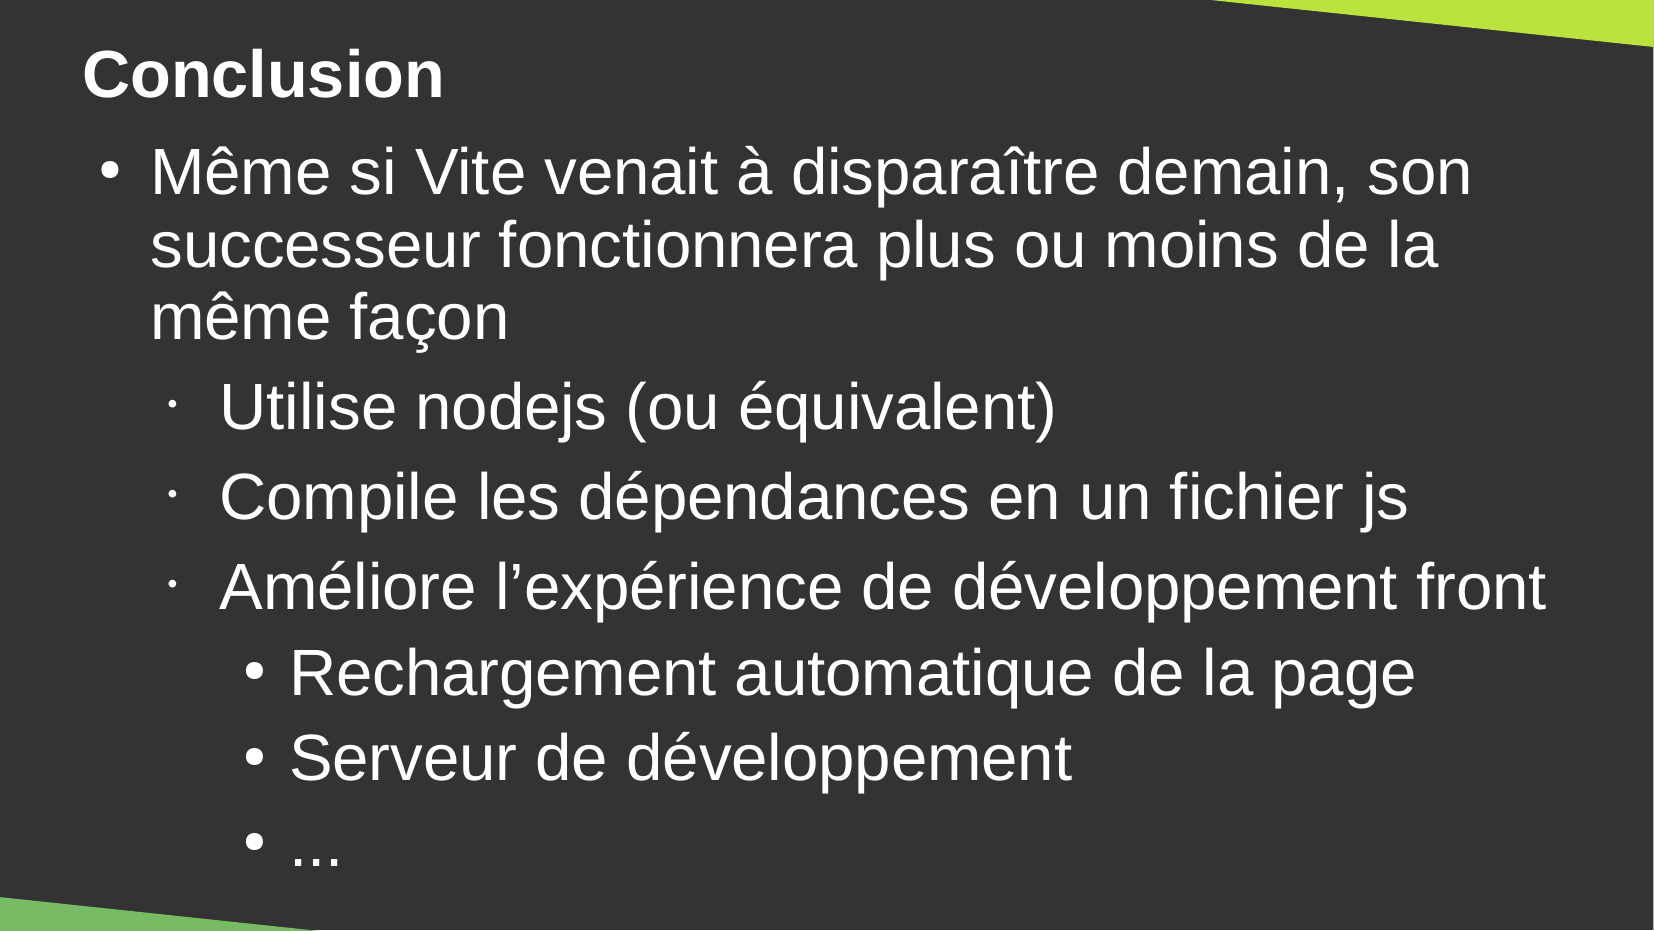

# Conclusion
Même si Vite venait à disparaître demain, son successeur fonctionnera plus ou moins de la même façon
Utilise nodejs (ou équivalent)
Compile les dépendances en un fichier js
Améliore l’expérience de développement front
Rechargement automatique de la page
Serveur de développement
...